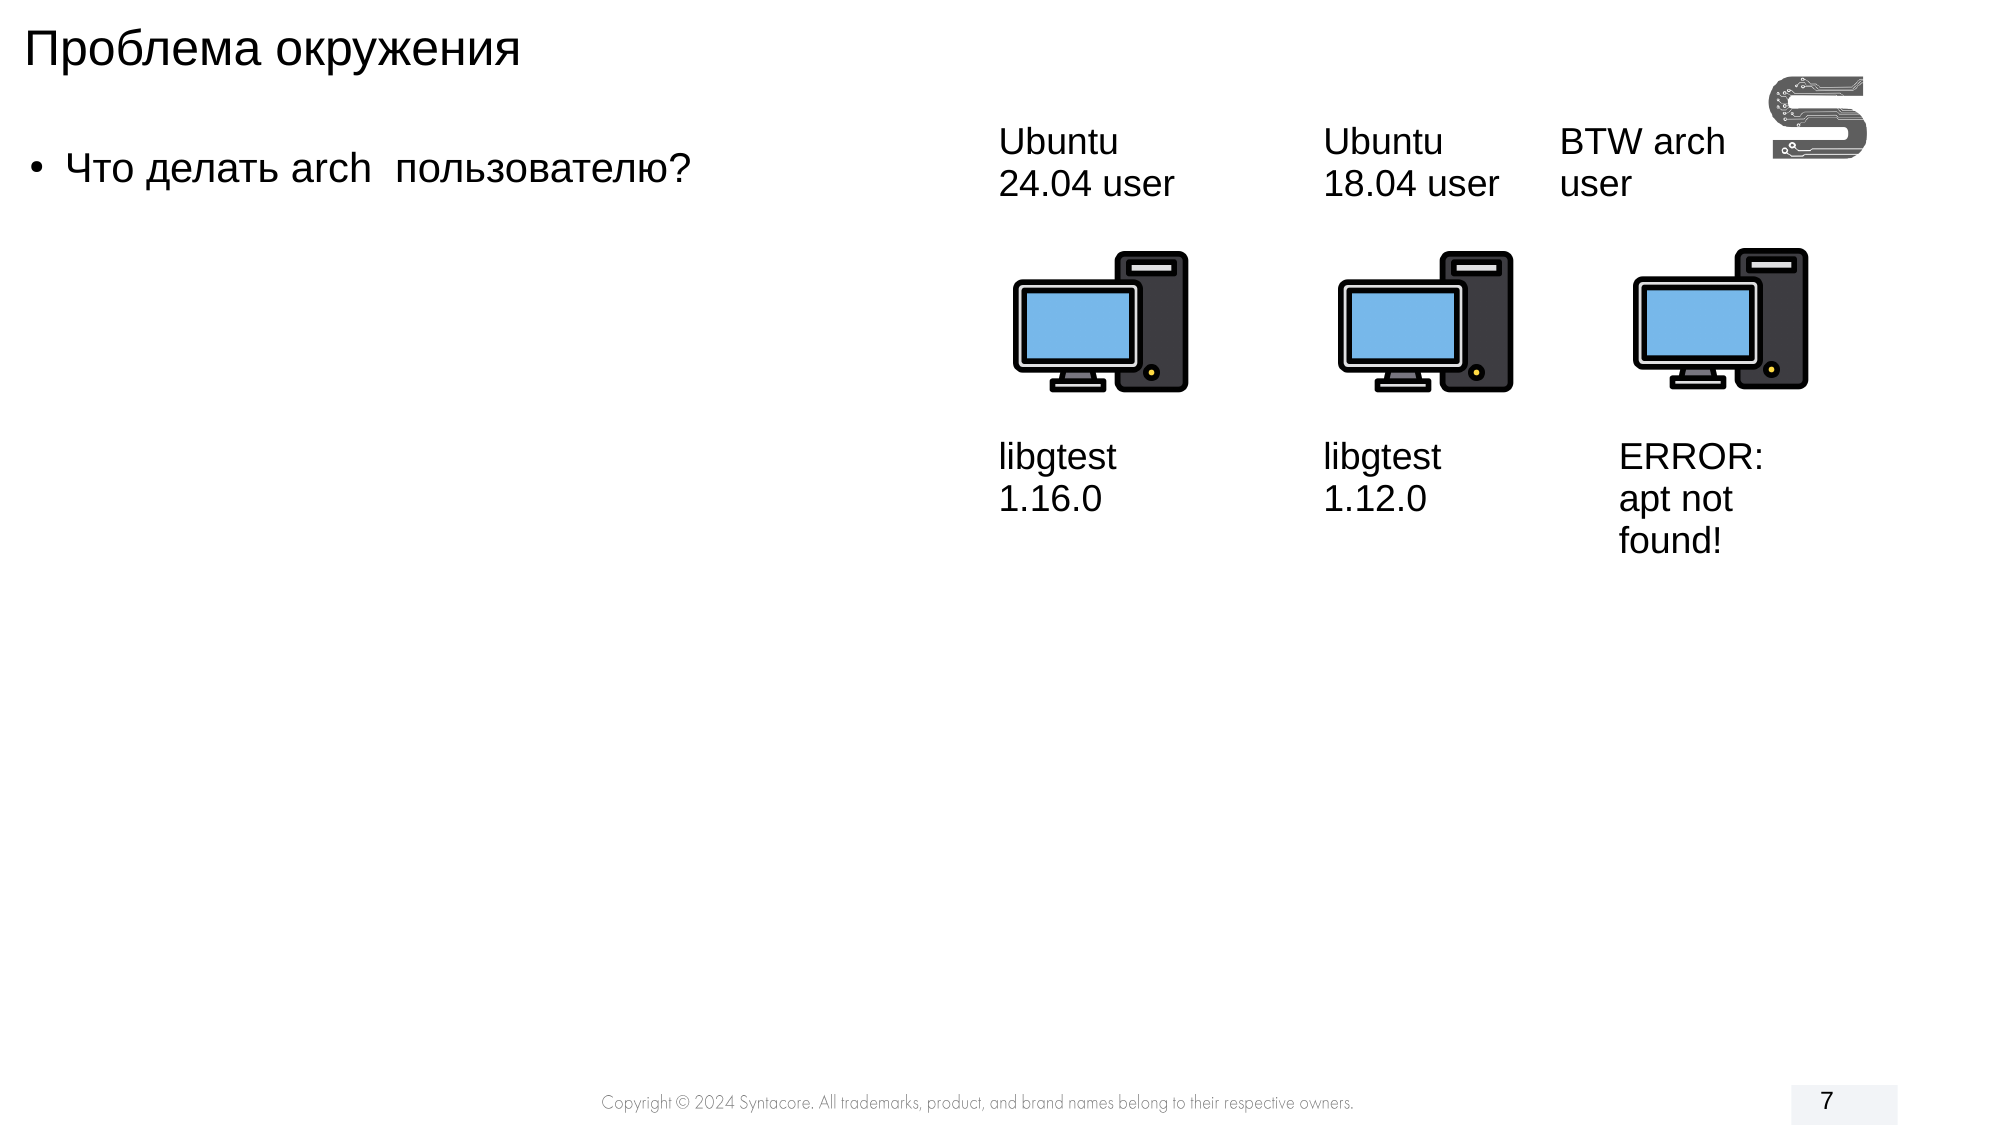

Проблема окружения
Ubuntu 24.04 user
Ubuntu 18.04 user
BTW arch user
Что делать arch пользователю?
libgtest 1.16.0
libgtest 1.12.0
ERROR: apt not found!